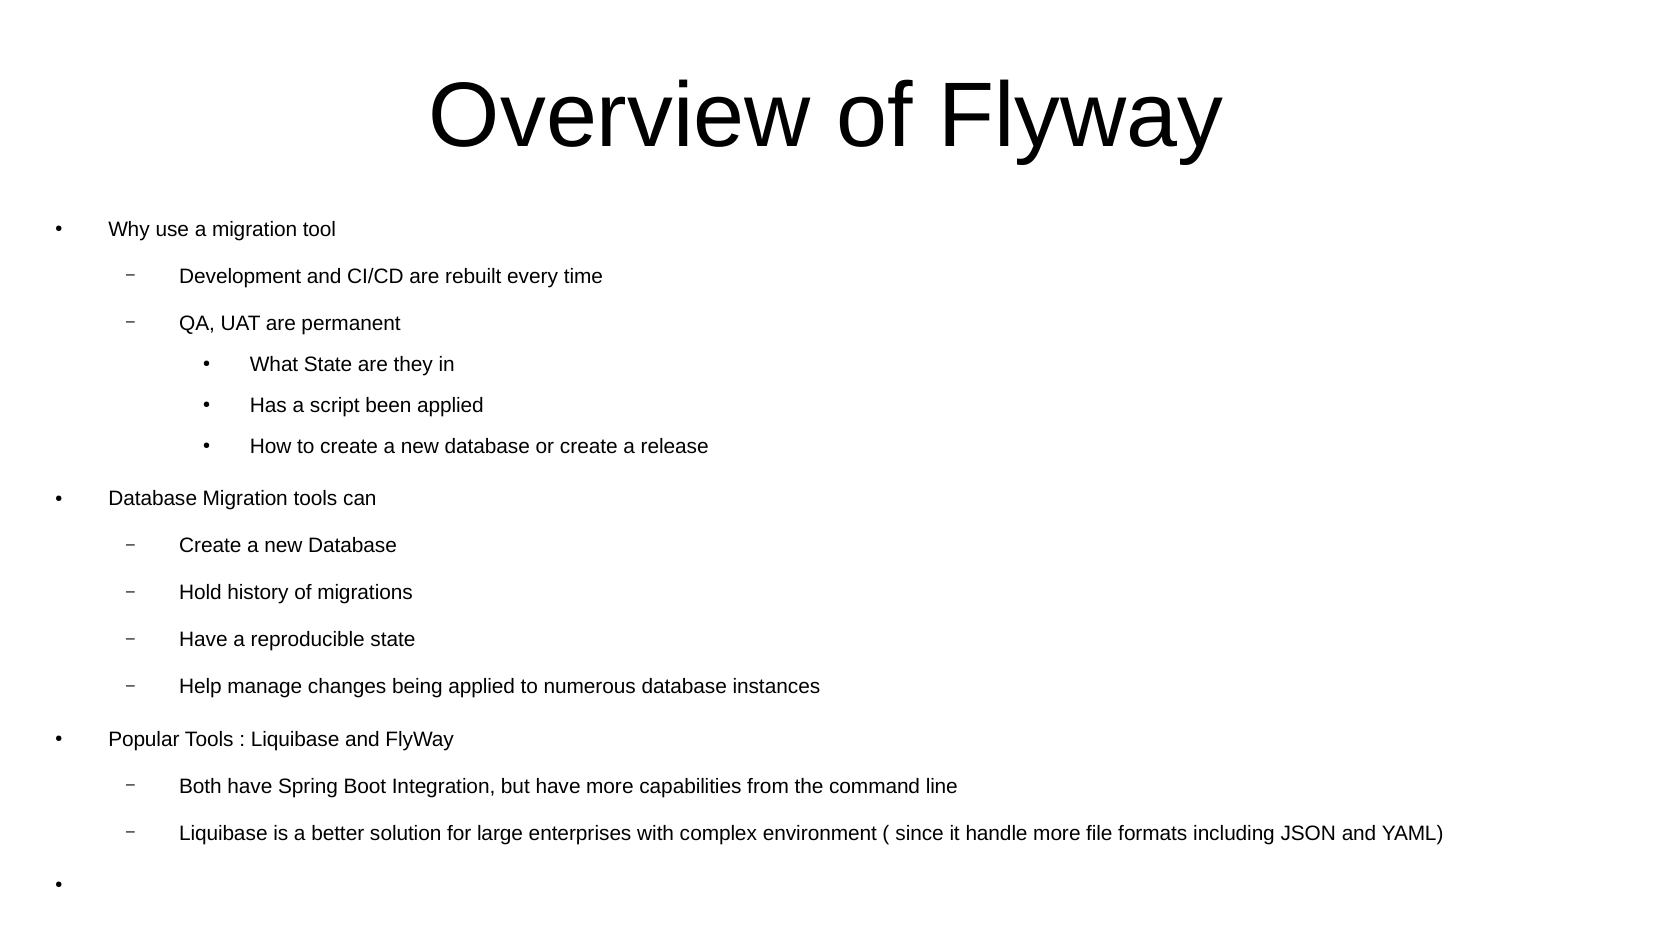

# Overview of Flyway
Why use a migration tool
Development and CI/CD are rebuilt every time
QA, UAT are permanent
What State are they in
Has a script been applied
How to create a new database or create a release
Database Migration tools can
Create a new Database
Hold history of migrations
Have a reproducible state
Help manage changes being applied to numerous database instances
Popular Tools : Liquibase and FlyWay
Both have Spring Boot Integration, but have more capabilities from the command line
Liquibase is a better solution for large enterprises with complex environment ( since it handle more file formats including JSON and YAML)